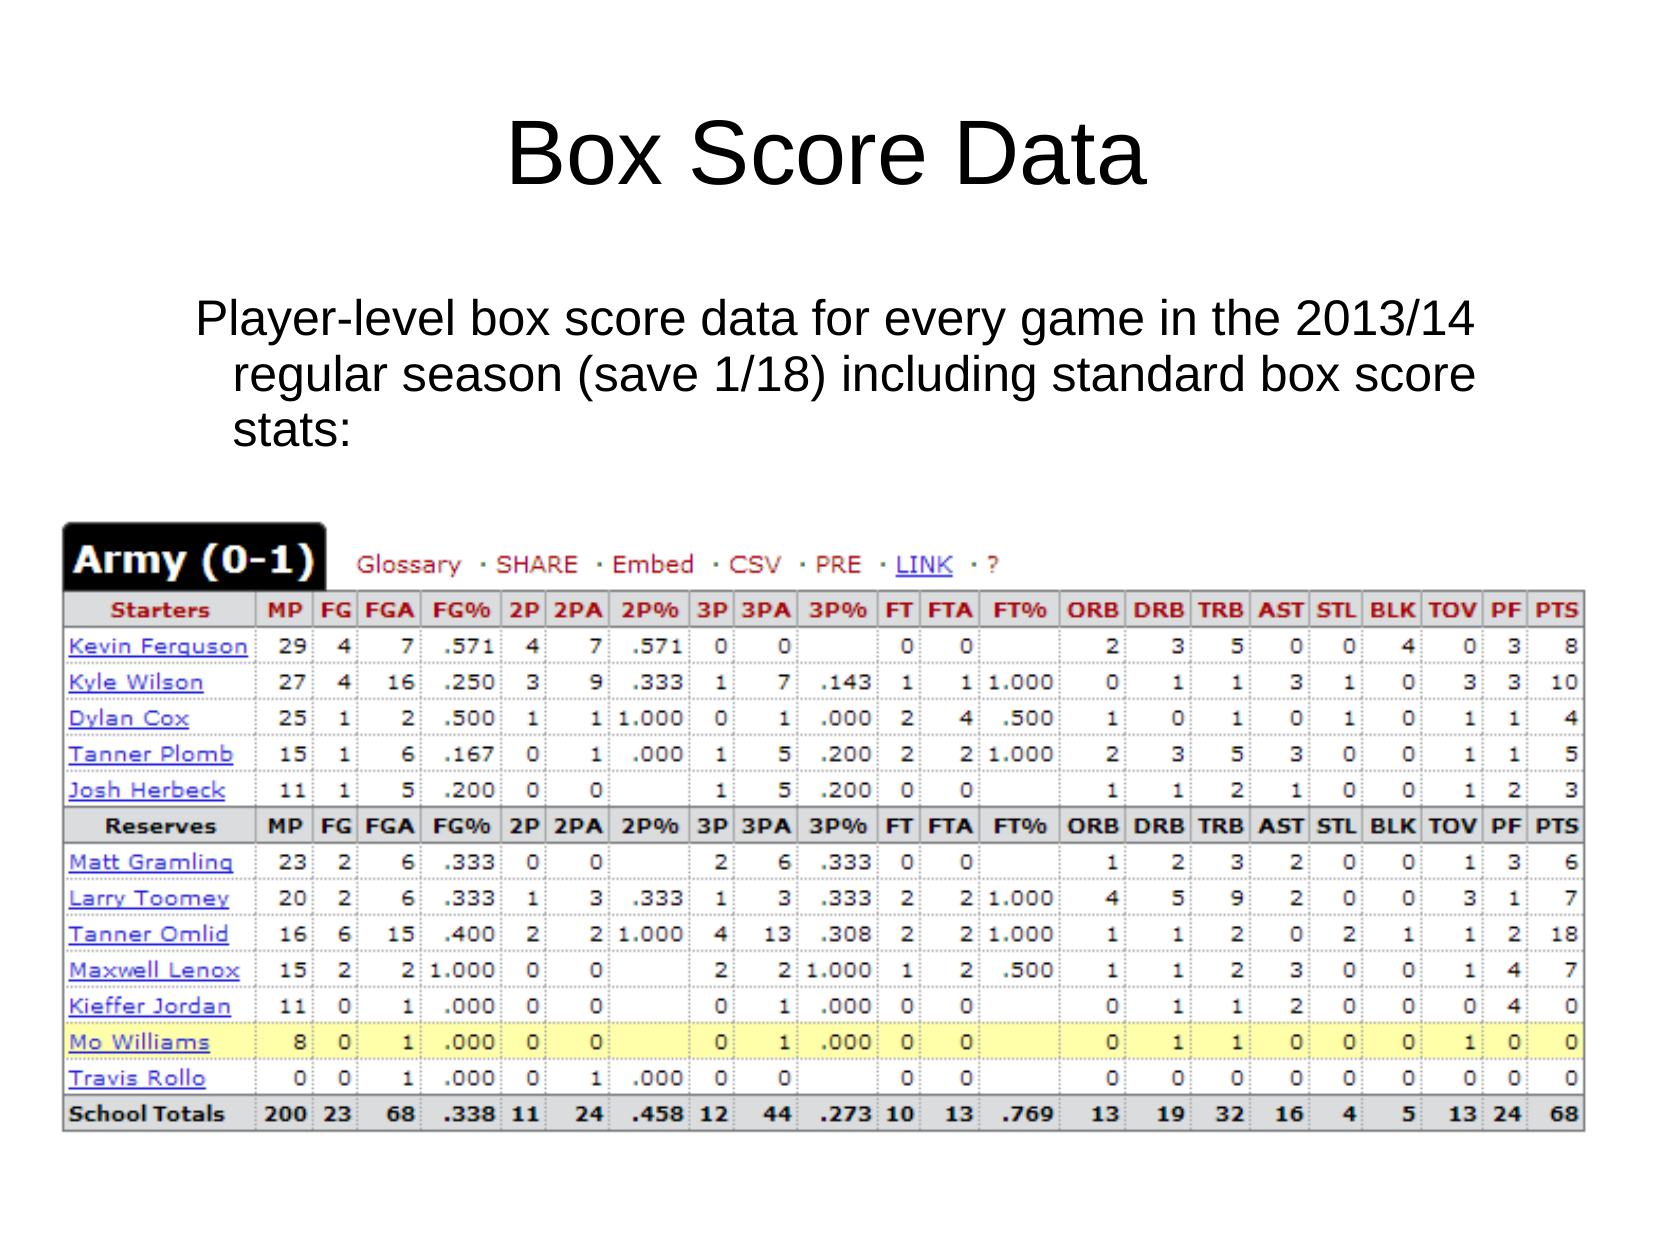

# Box Score Data
Player-level box score data for every game in the 2013/14 regular season (save 1/18) including standard box score stats: